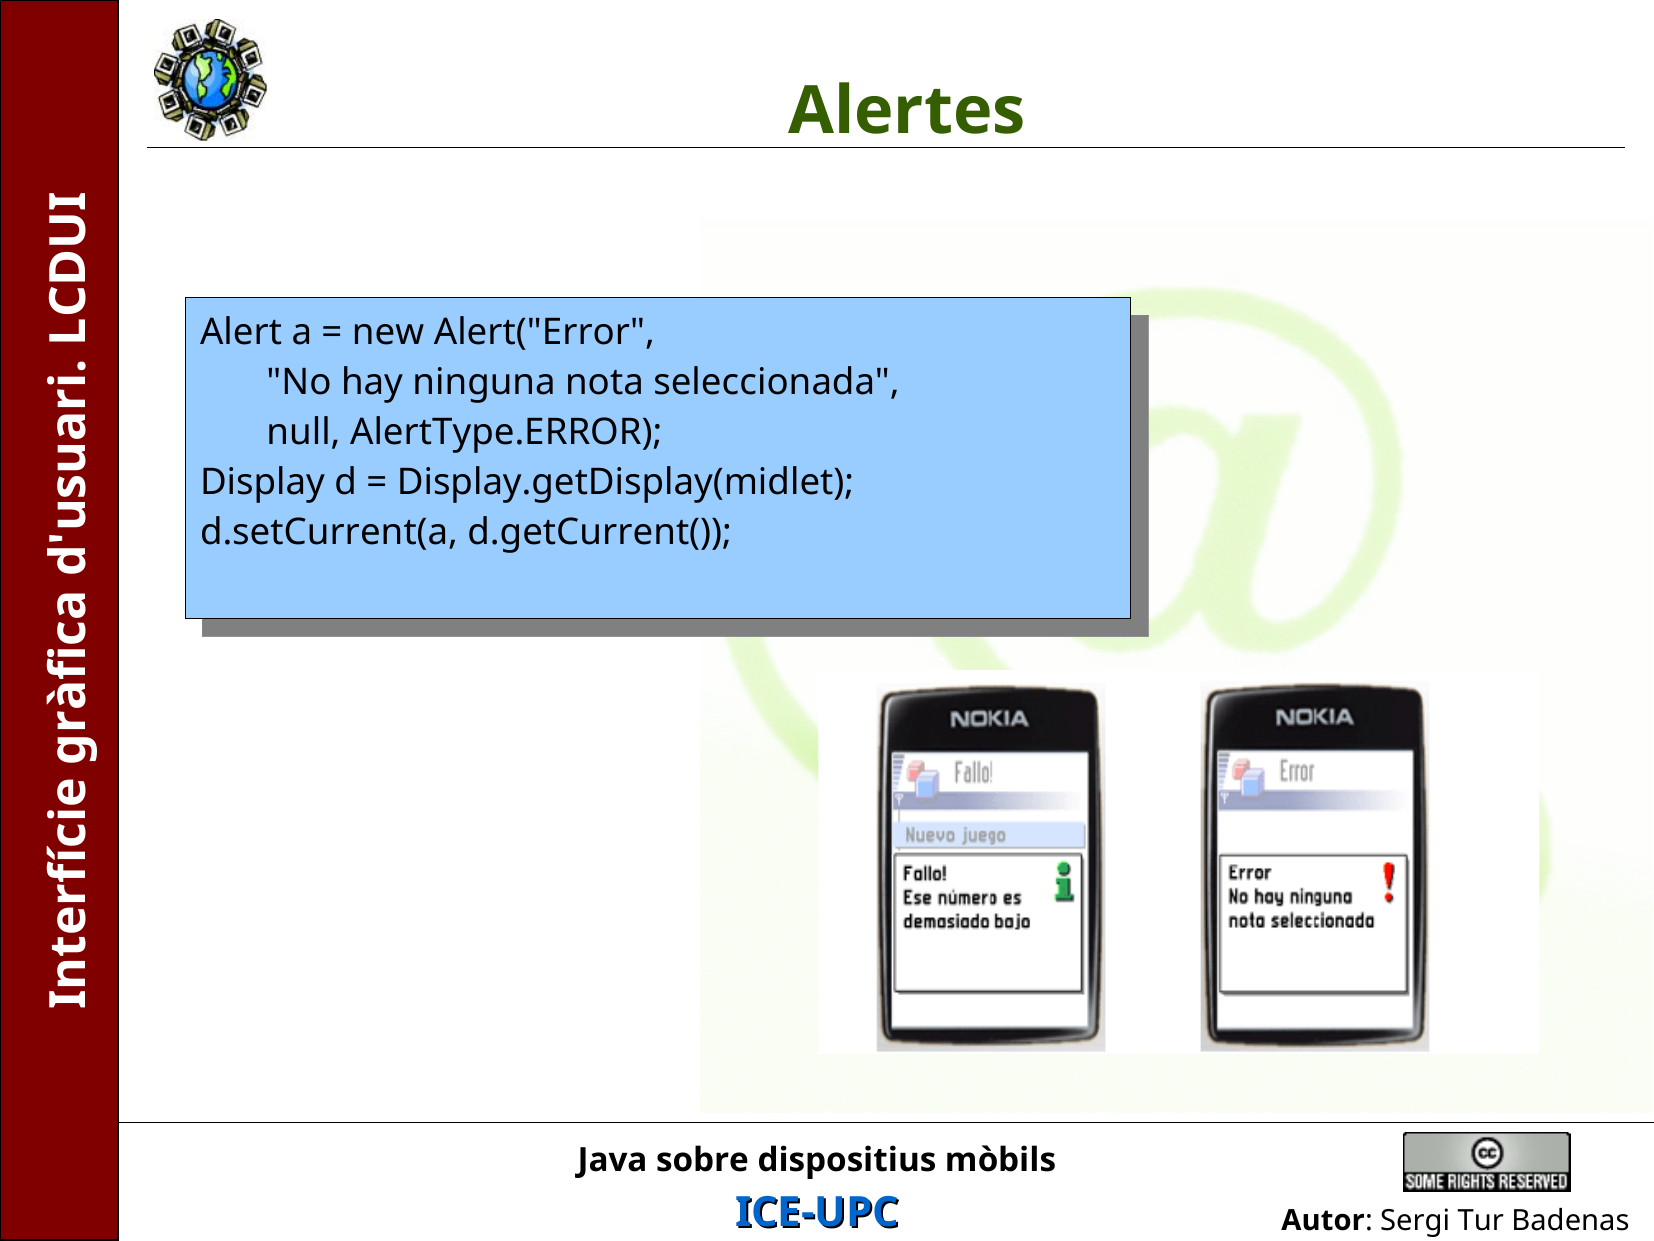

# Alertes
Alert a = new Alert("Error",
 "No hay ninguna nota seleccionada",
 null, AlertType.ERROR);
Display d = Display.getDisplay(midlet);
d.setCurrent(a, d.getCurrent());